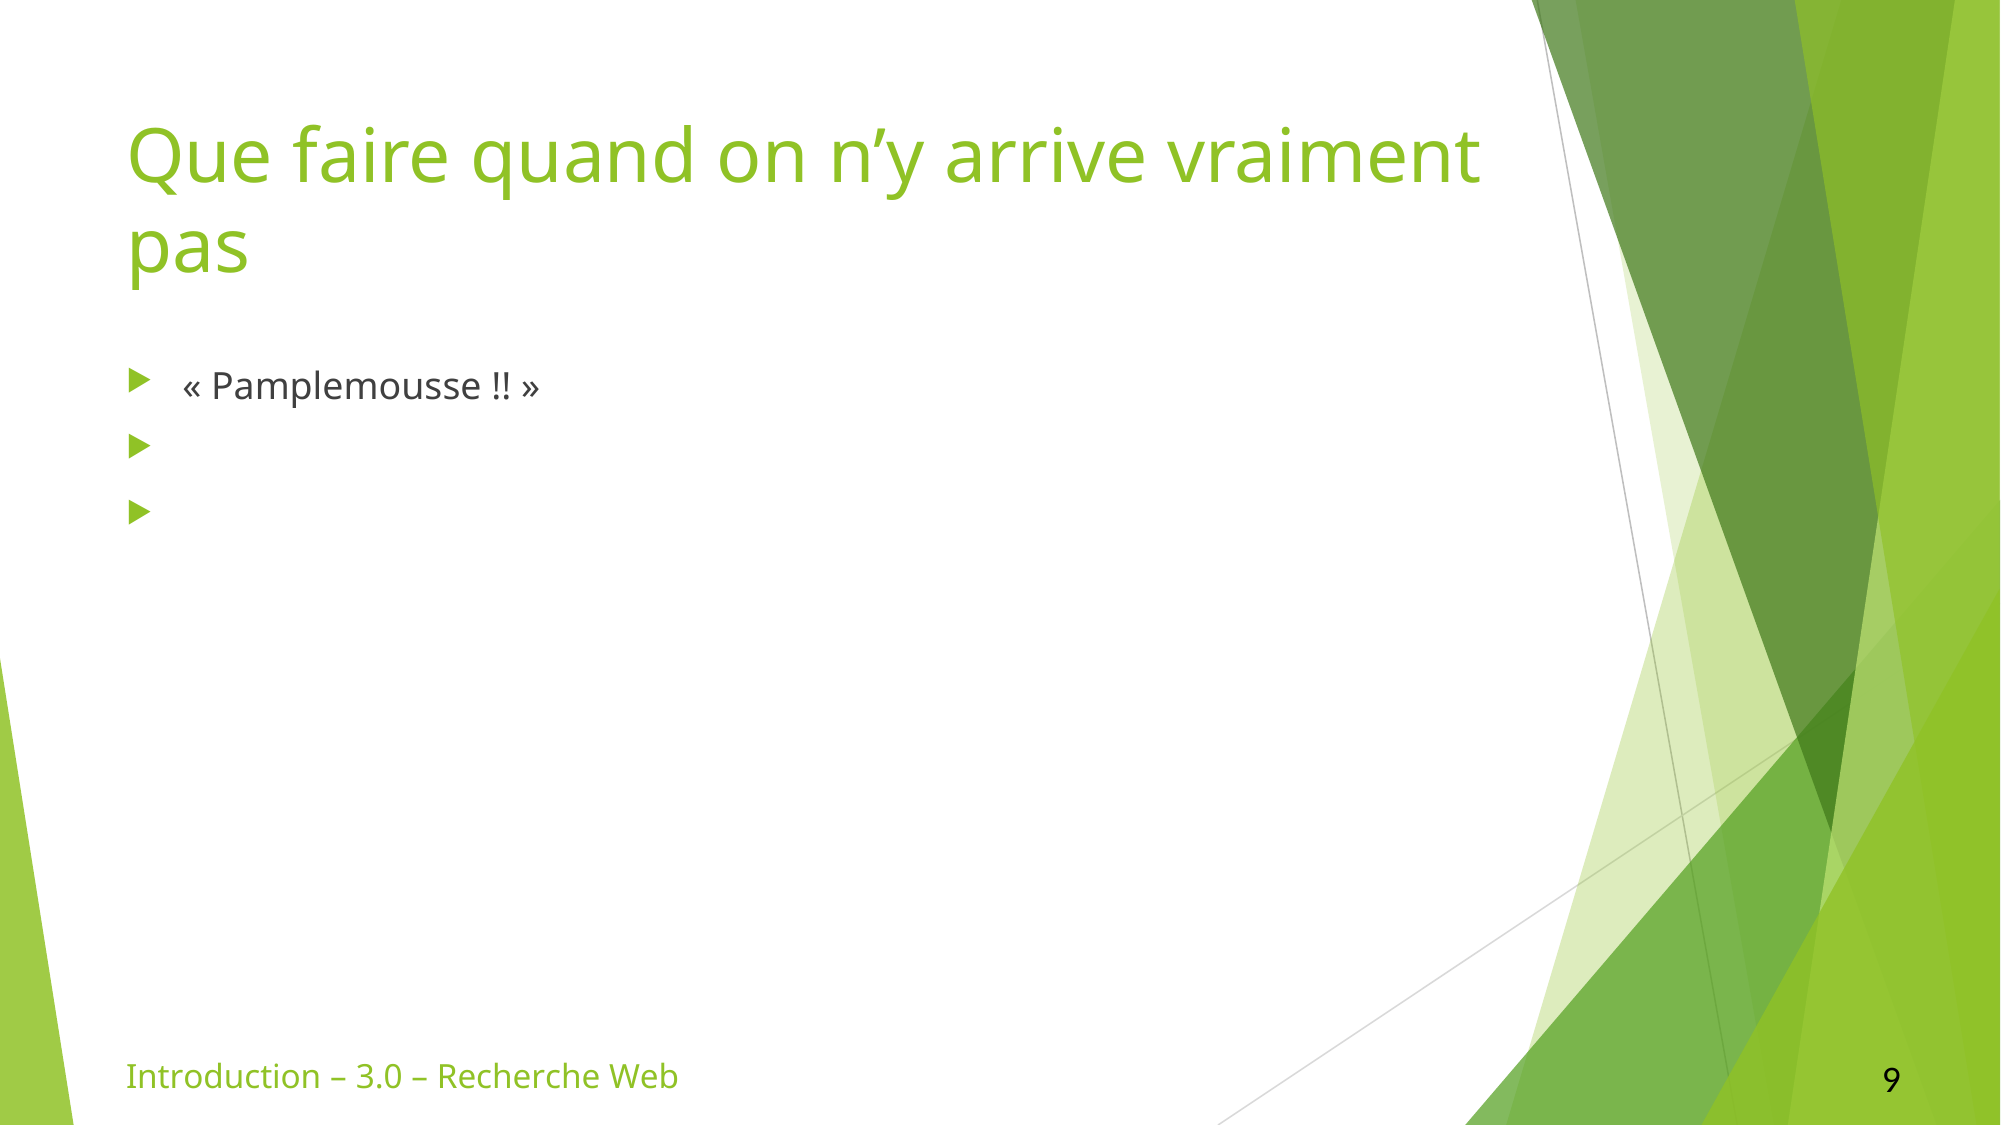

# Que faire quand on n’y arrive vraiment pas
« Pamplemousse !! »
Introduction – 3.0 – Recherche Web